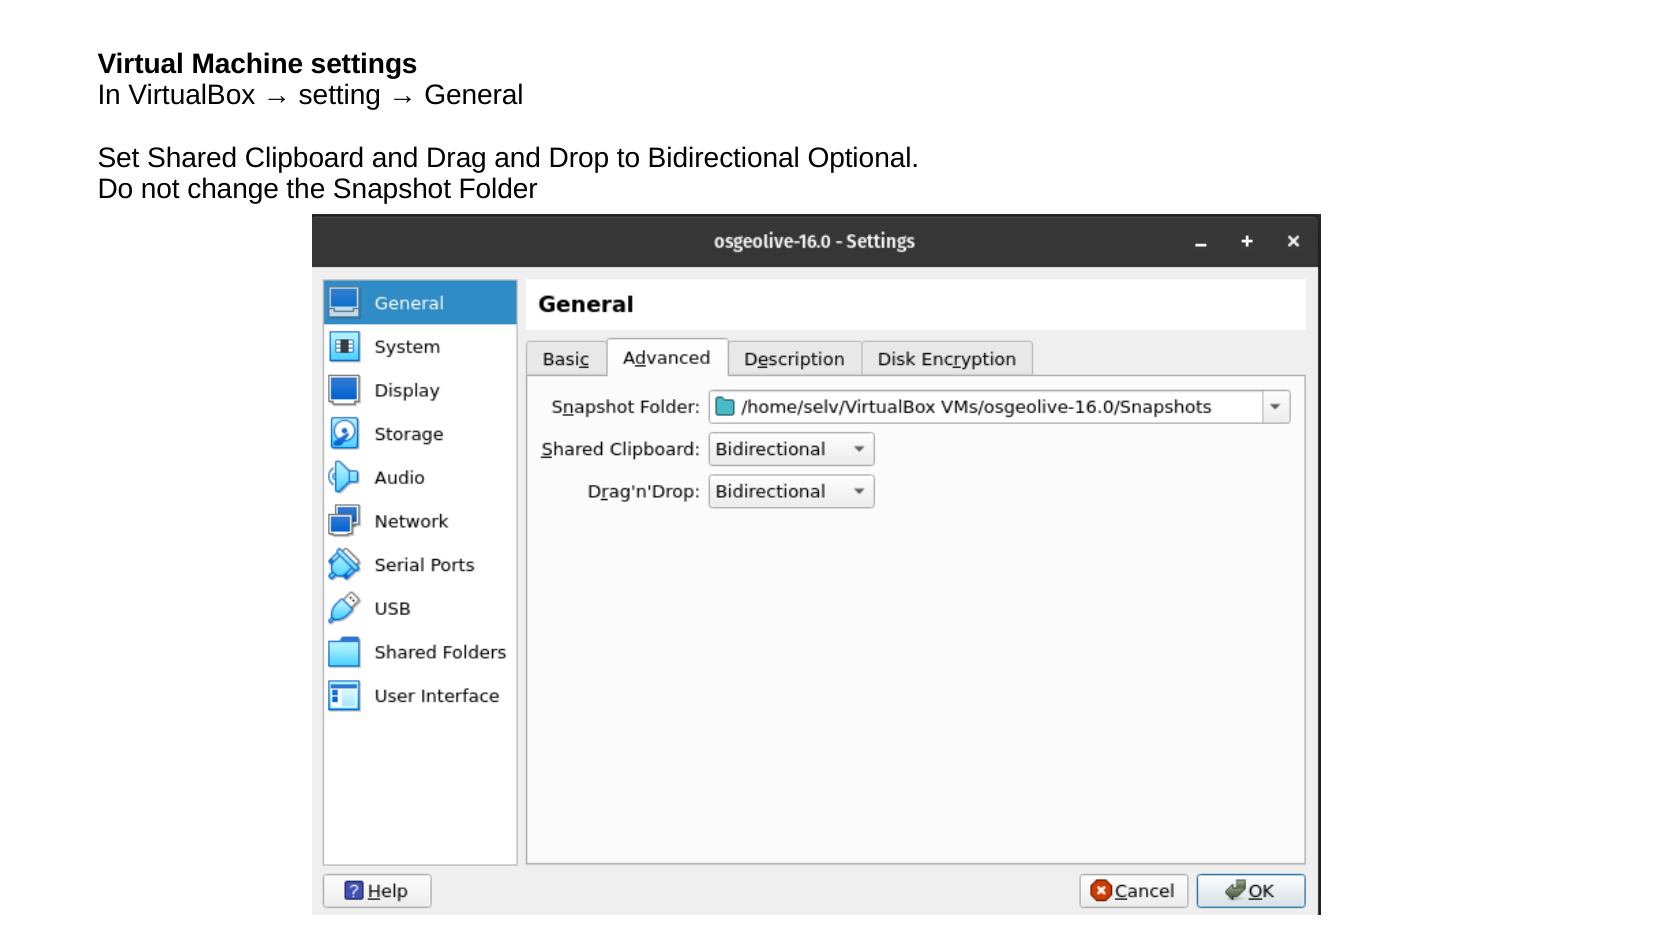

Virtual Machine settings
In VirtualBox → setting → General
Set Shared Clipboard and Drag and Drop to Bidirectional Optional.
Do not change the Snapshot Folder